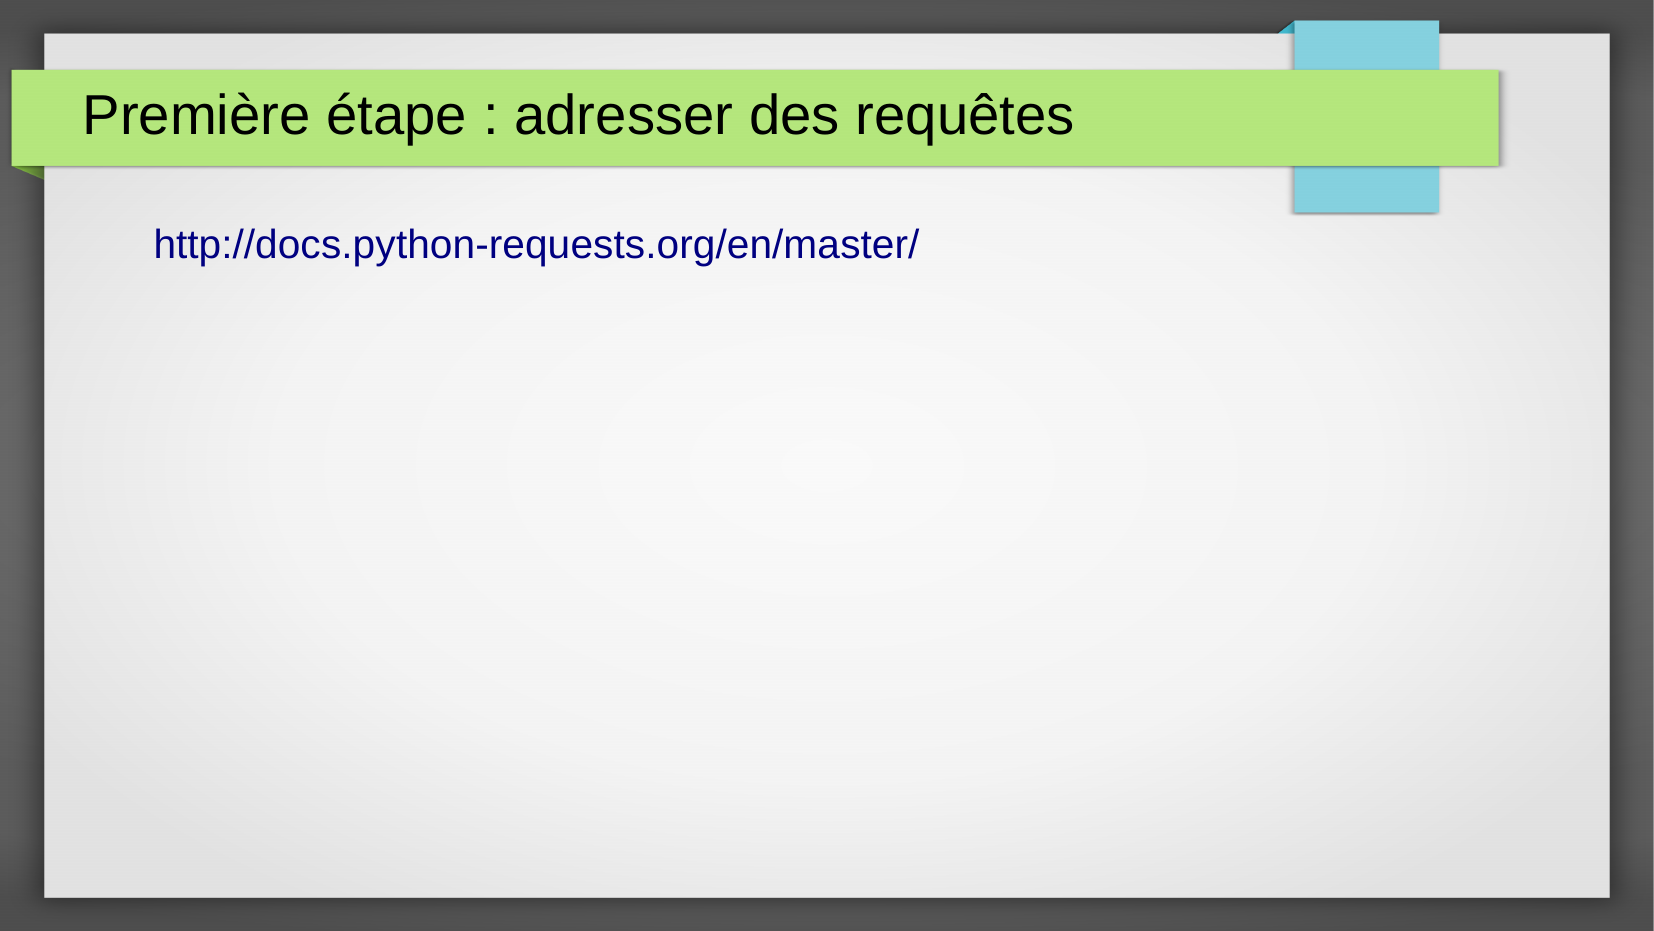

# Première étape : adresser des requêtes
http://docs.python-requests.org/en/master/